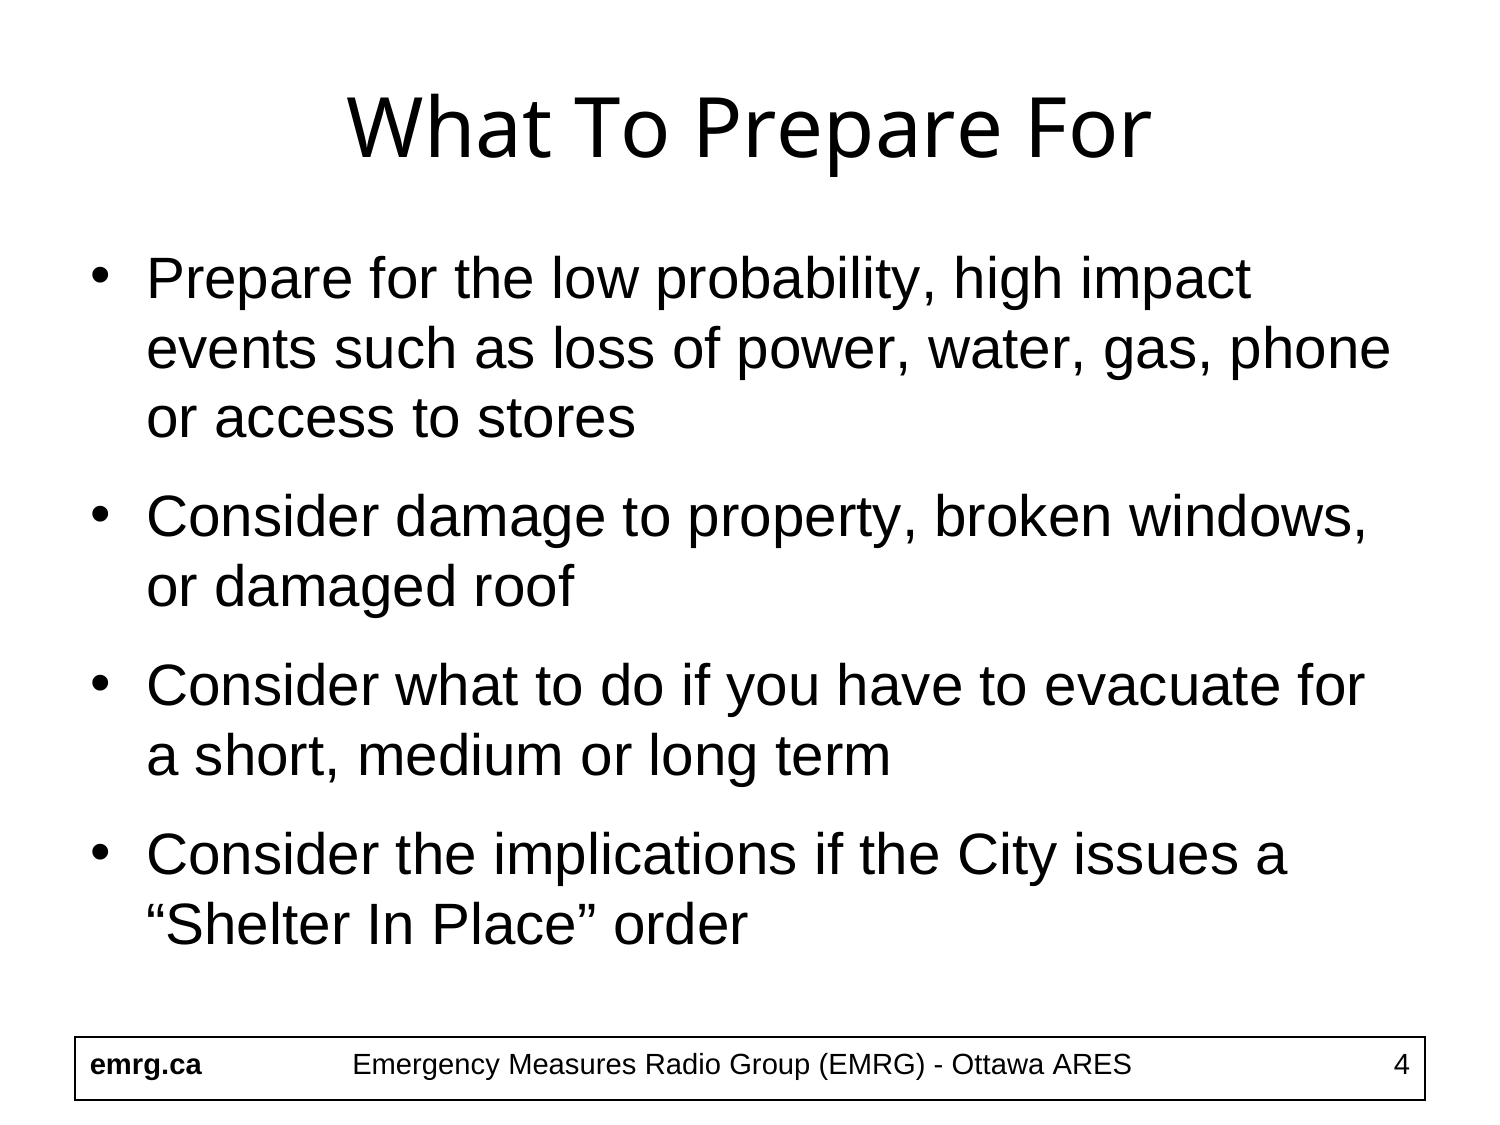

# What To Prepare For
Prepare for the low probability, high impact events such as loss of power, water, gas, phone or access to stores
Consider damage to property, broken windows, or damaged roof
Consider what to do if you have to evacuate for a short, medium or long term
Consider the implications if the City issues a “Shelter In Place” order
Emergency Measures Radio Group (EMRG) - Ottawa ARES